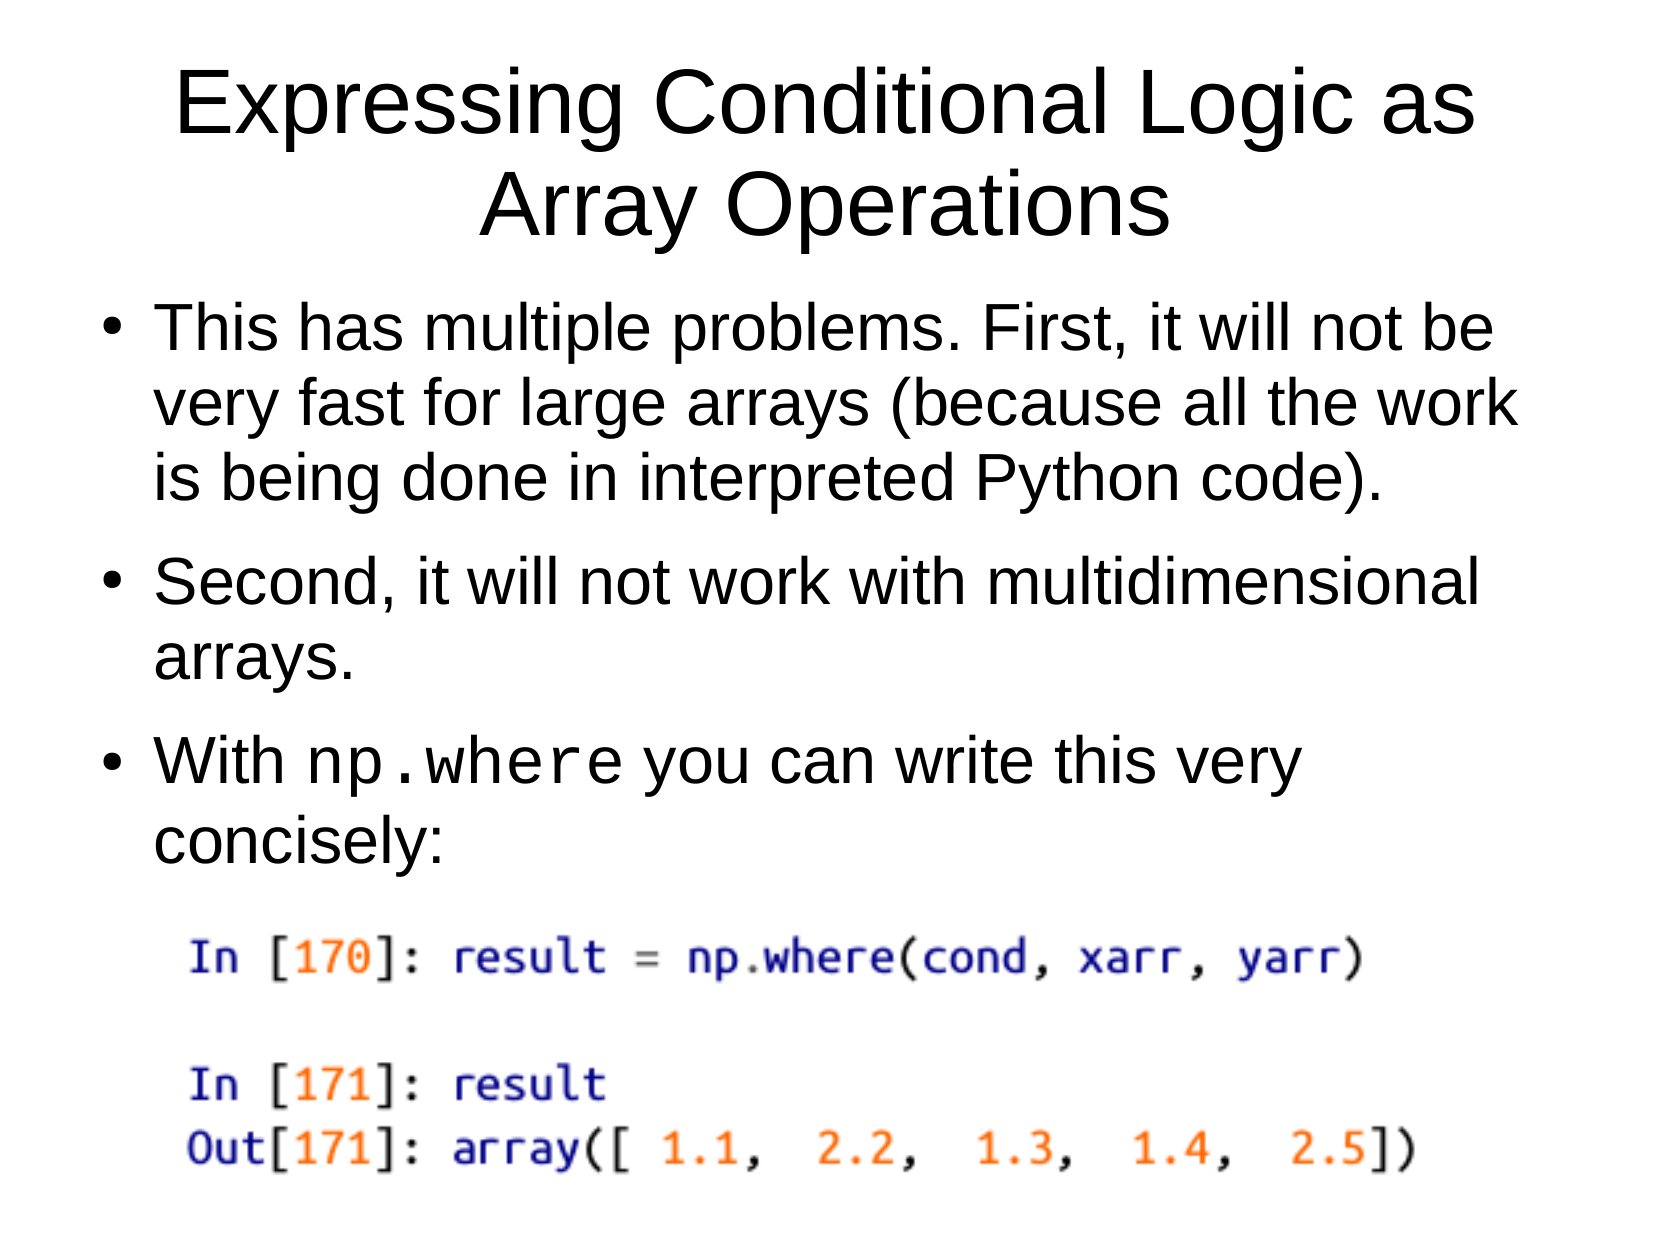

# Expressing Conditional Logic as Array Operations
This has multiple problems. First, it will not be very fast for large arrays (because all the work is being done in interpreted Python code).
Second, it will not work with multidimensional arrays.
With np.where you can write this very concisely: